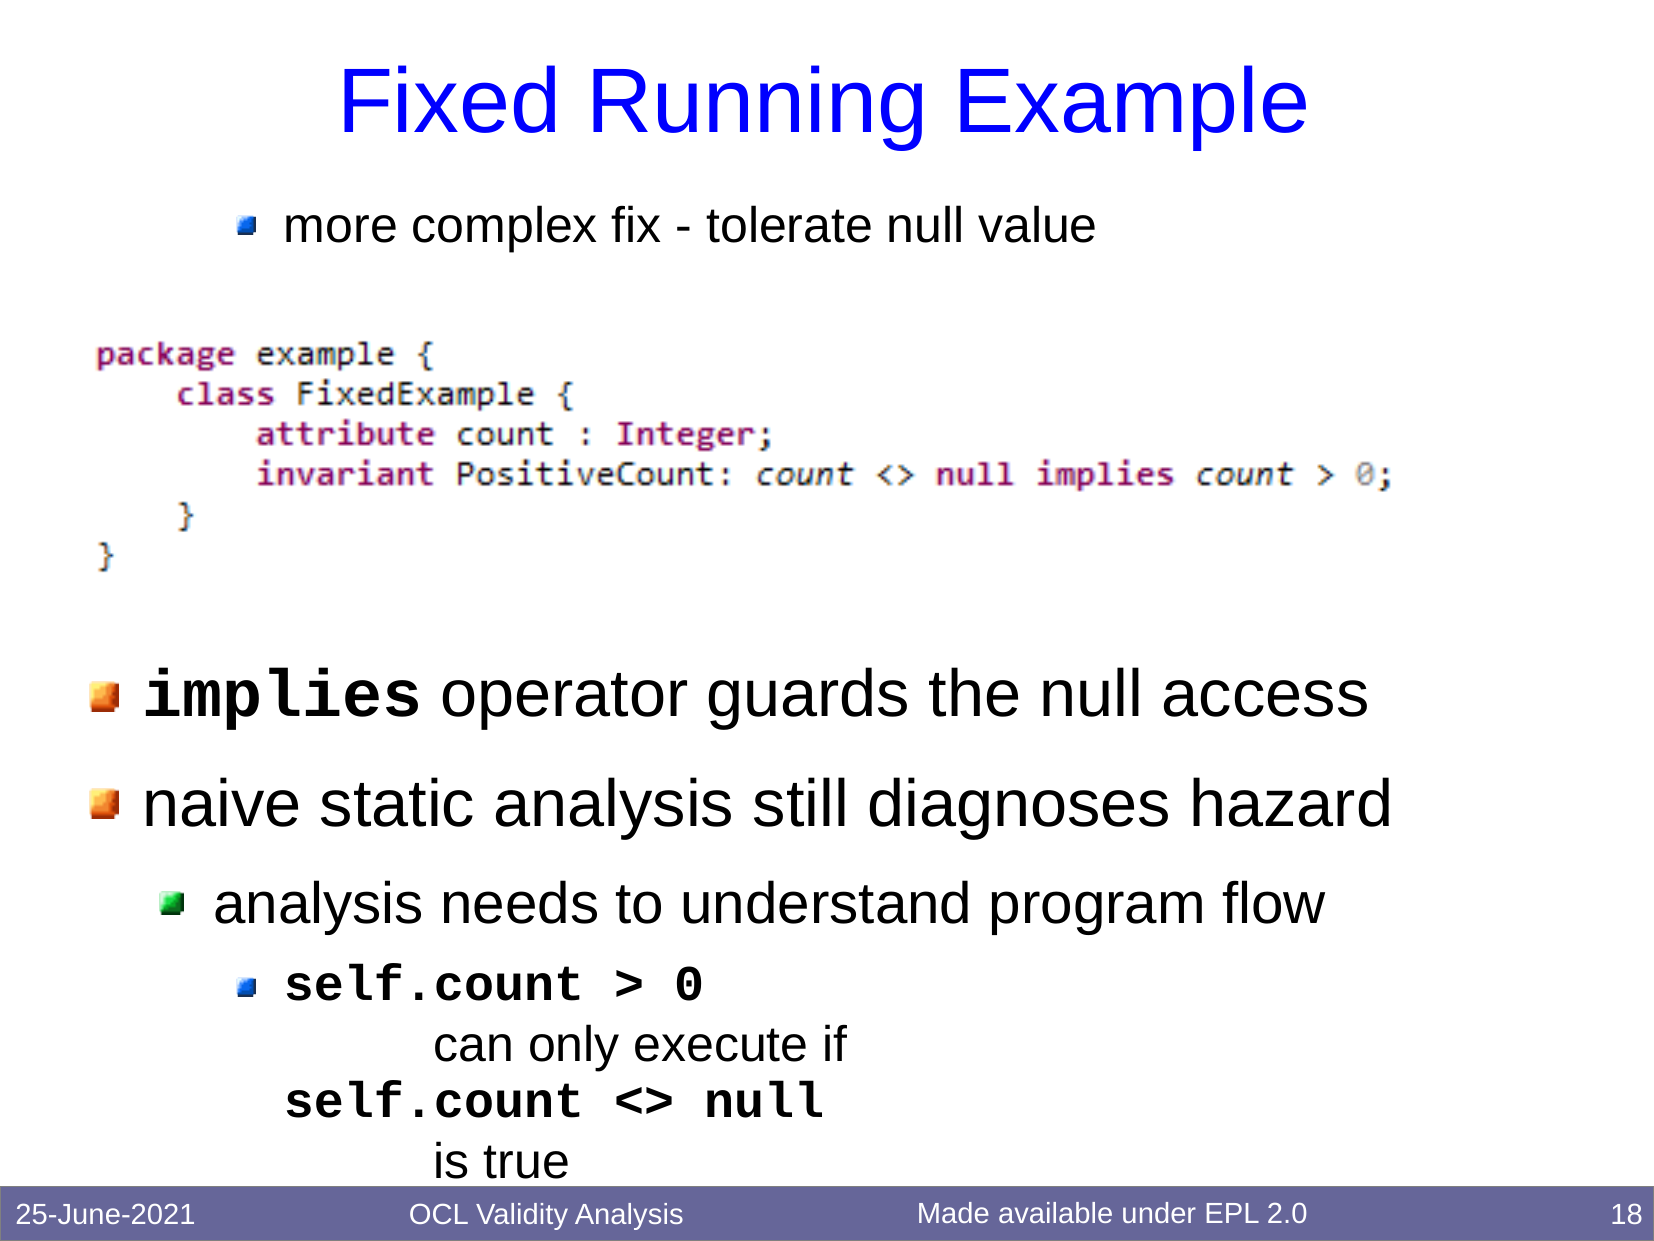

# Fixed Running Example
more complex fix - tolerate null value
implies operator guards the null access
naive static analysis still diagnoses hazard
analysis needs to understand program flow
self.count > 0
 can only execute if
self.count <> null
 is true
25-June-2021
OCL Validity Analysis
18